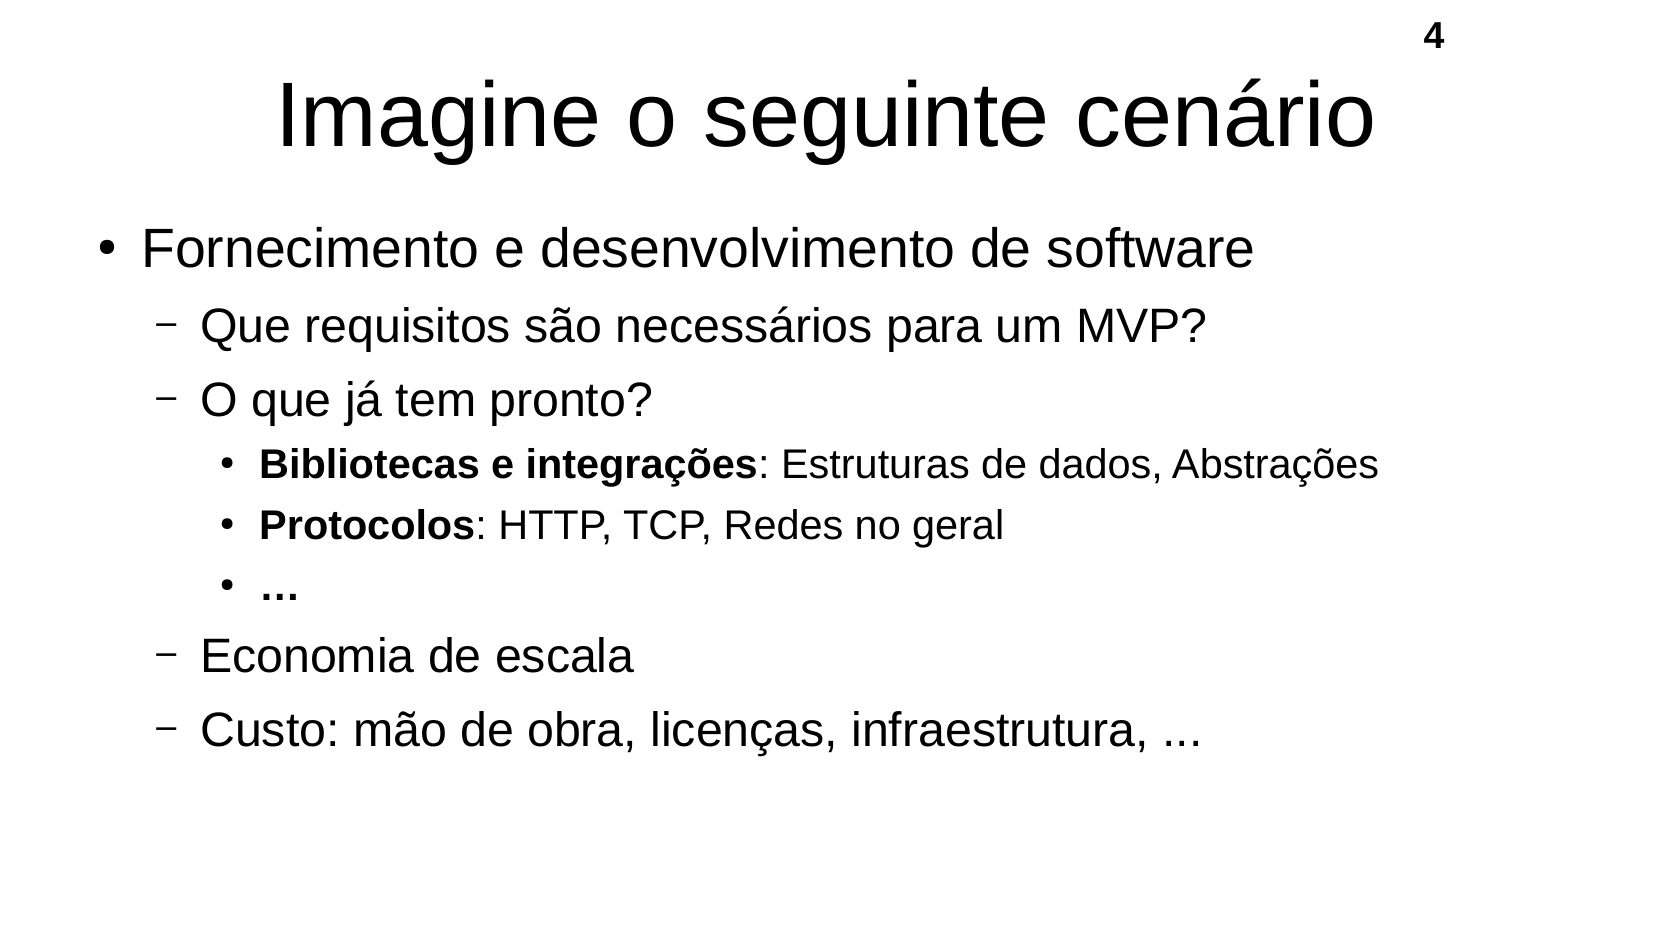

# Imagine o seguinte cenário
Fornecimento e desenvolvimento de software
Que requisitos são necessários para um MVP?
O que já tem pronto?
Bibliotecas e integrações: Estruturas de dados, Abstrações
Protocolos: HTTP, TCP, Redes no geral
…
Economia de escala
Custo: mão de obra, licenças, infraestrutura, ...